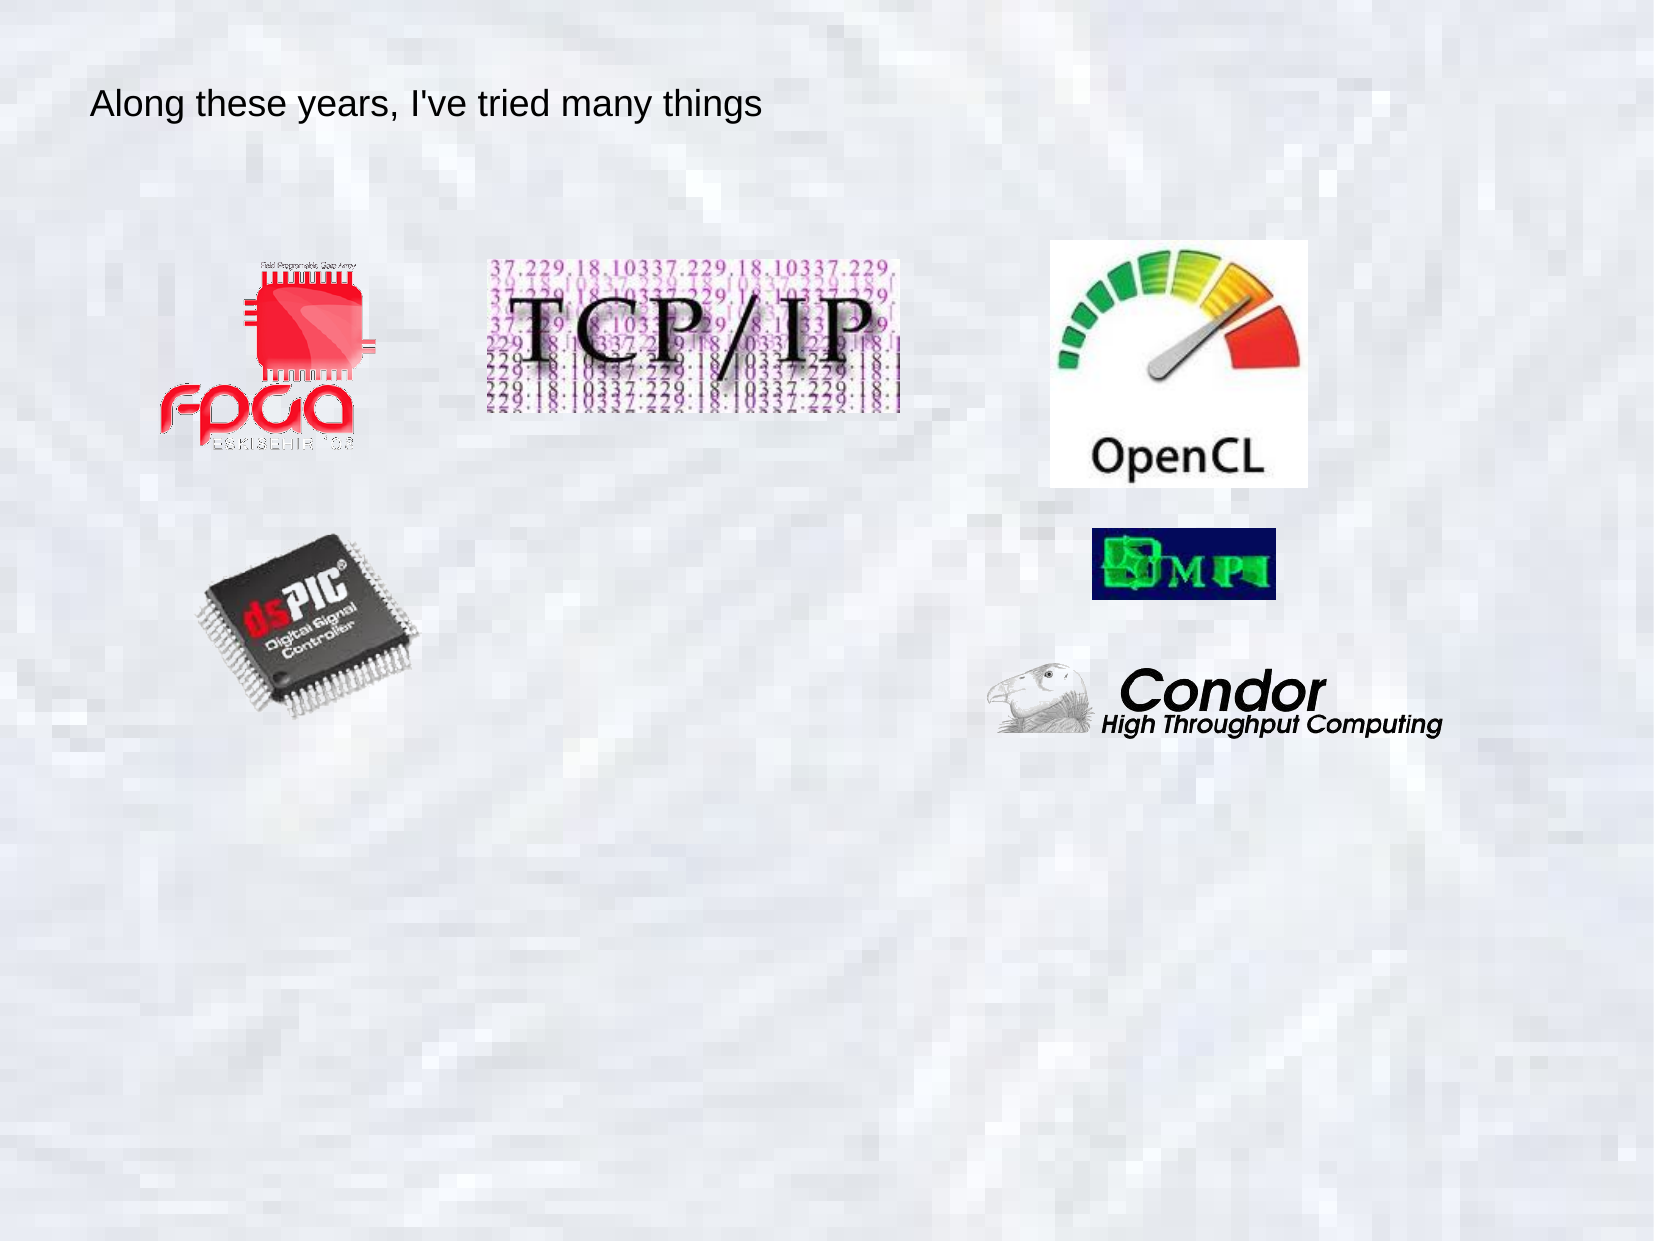

Along these years, I've tried many things